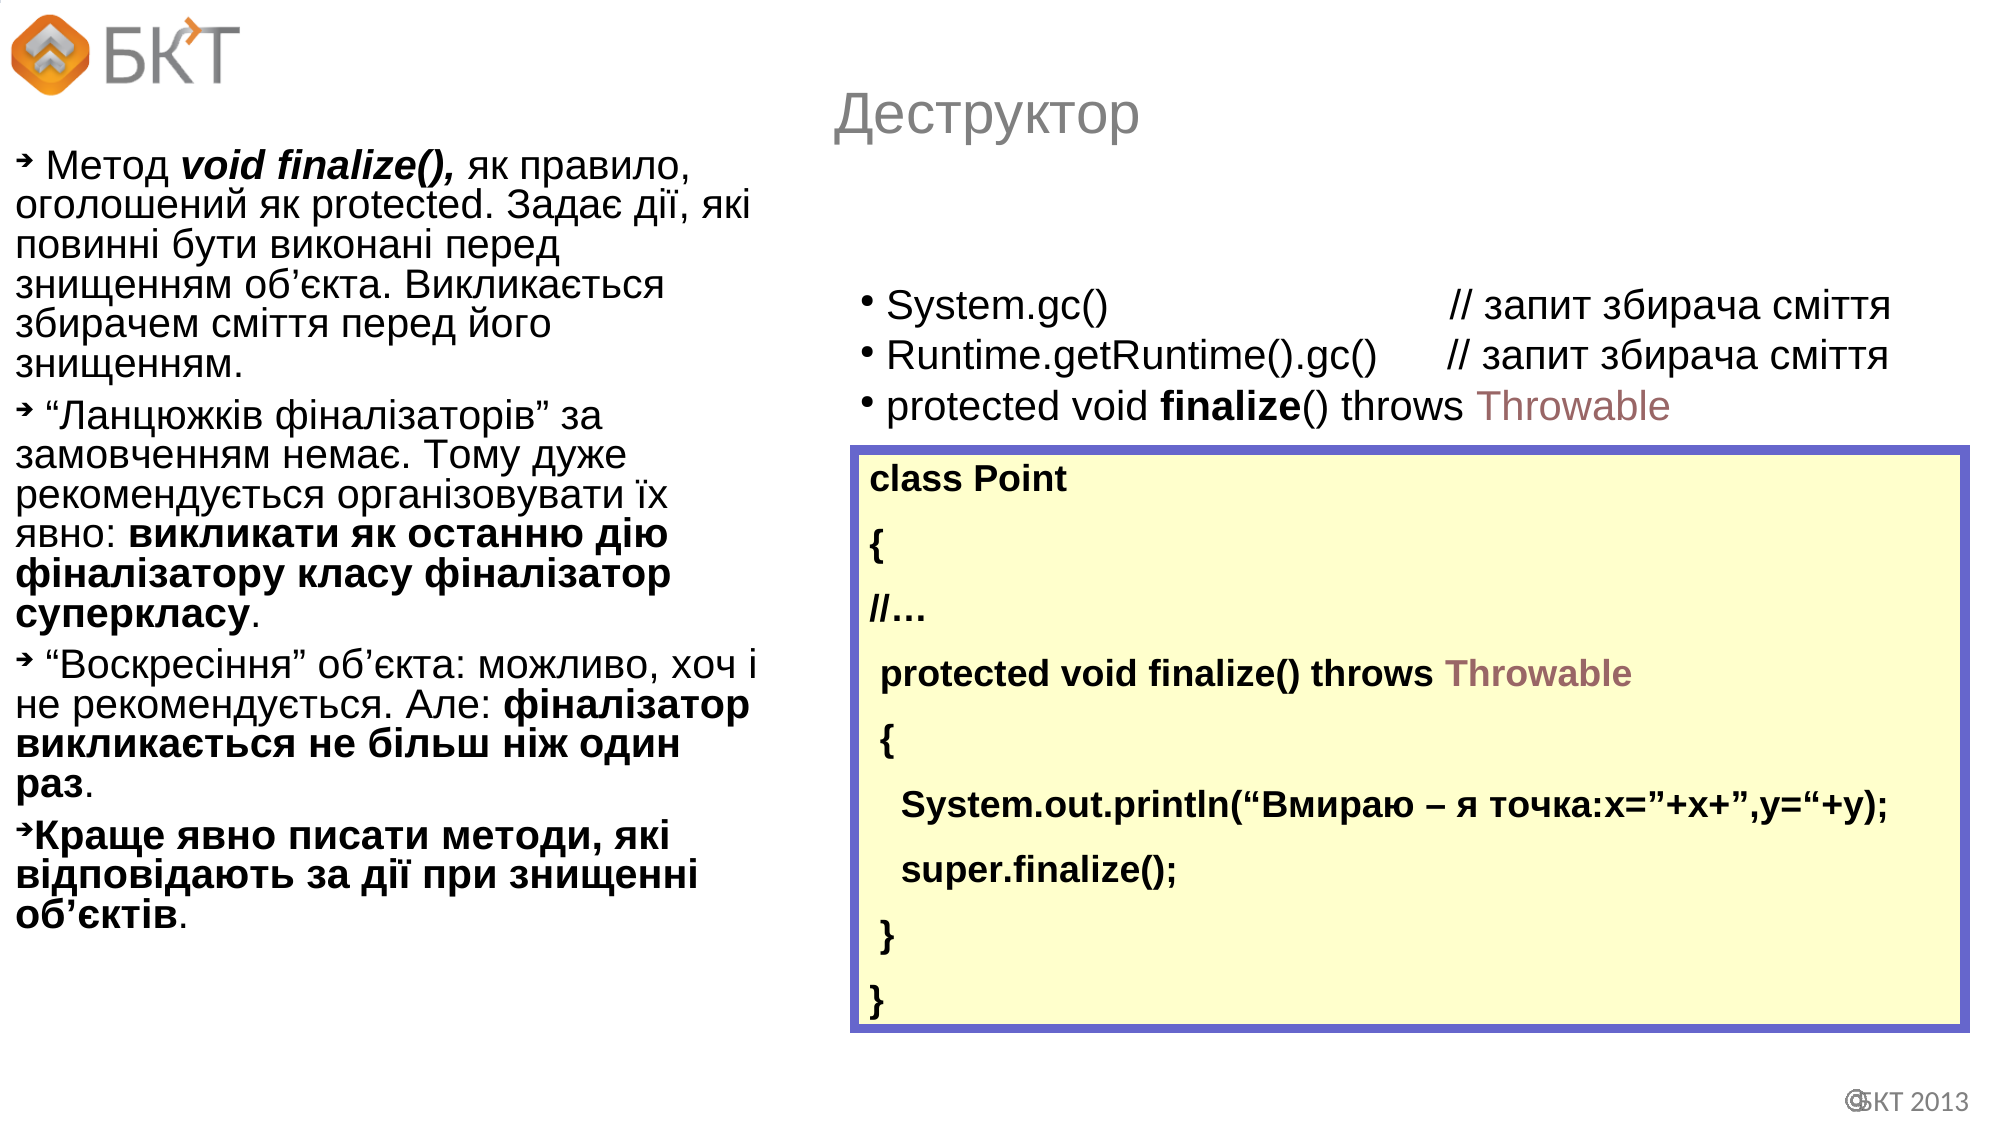

# Деструктор
 Метод void finalize(), як правило, оголошений як protected. Задає дії, які повинні бути виконані перед знищенням об’єкта. Викликається збирачем сміття перед його знищенням.
 “Ланцюжків фіналізаторів” за замовченням немає. Тому дуже рекомендується організовувати їх явно: викликати як останню дію фіналізатору класу фіналізатор суперкласу.
 “Воскресіння” об’єкта: можливо, хоч і не рекомендується. Але: фіналізатор викликається не більш ніж один раз.
Краще явно писати методи, які відповідають за дії при знищенні об’єктів.
 System.gc() 		 // запит збирача сміття
 Runtime.getRuntime().gc() // запит збирача сміття
 protected void finalize() throws Throwable
class Point
{
//…
 protected void finalize() throws Throwable
 {
 System.out.println(“Вмираю – я точка:x=”+x+”,y=“+y);
 super.finalize();
 }
}
БКТ 2013